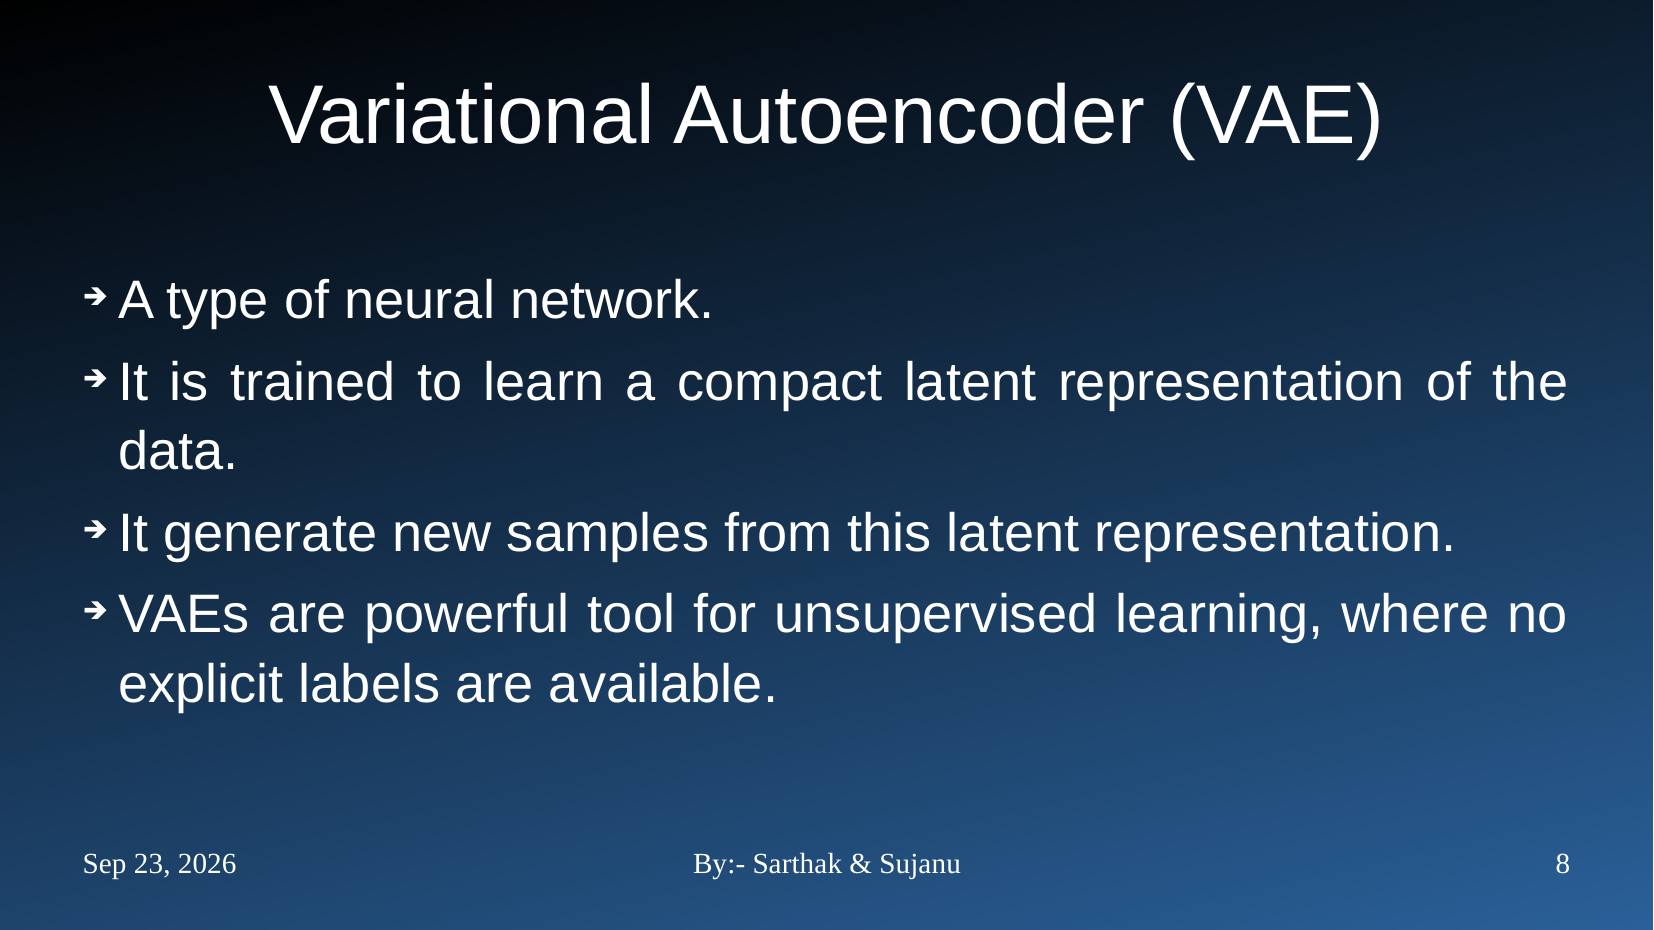

# Variational Autoencoder (VAE)
A type of neural network.
It is trained to learn a compact latent representation of the data.
It generate new samples from this latent representation.
VAEs are powerful tool for unsupervised learning, where no explicit labels are available.
By:- Sarthak & Sujanu
8